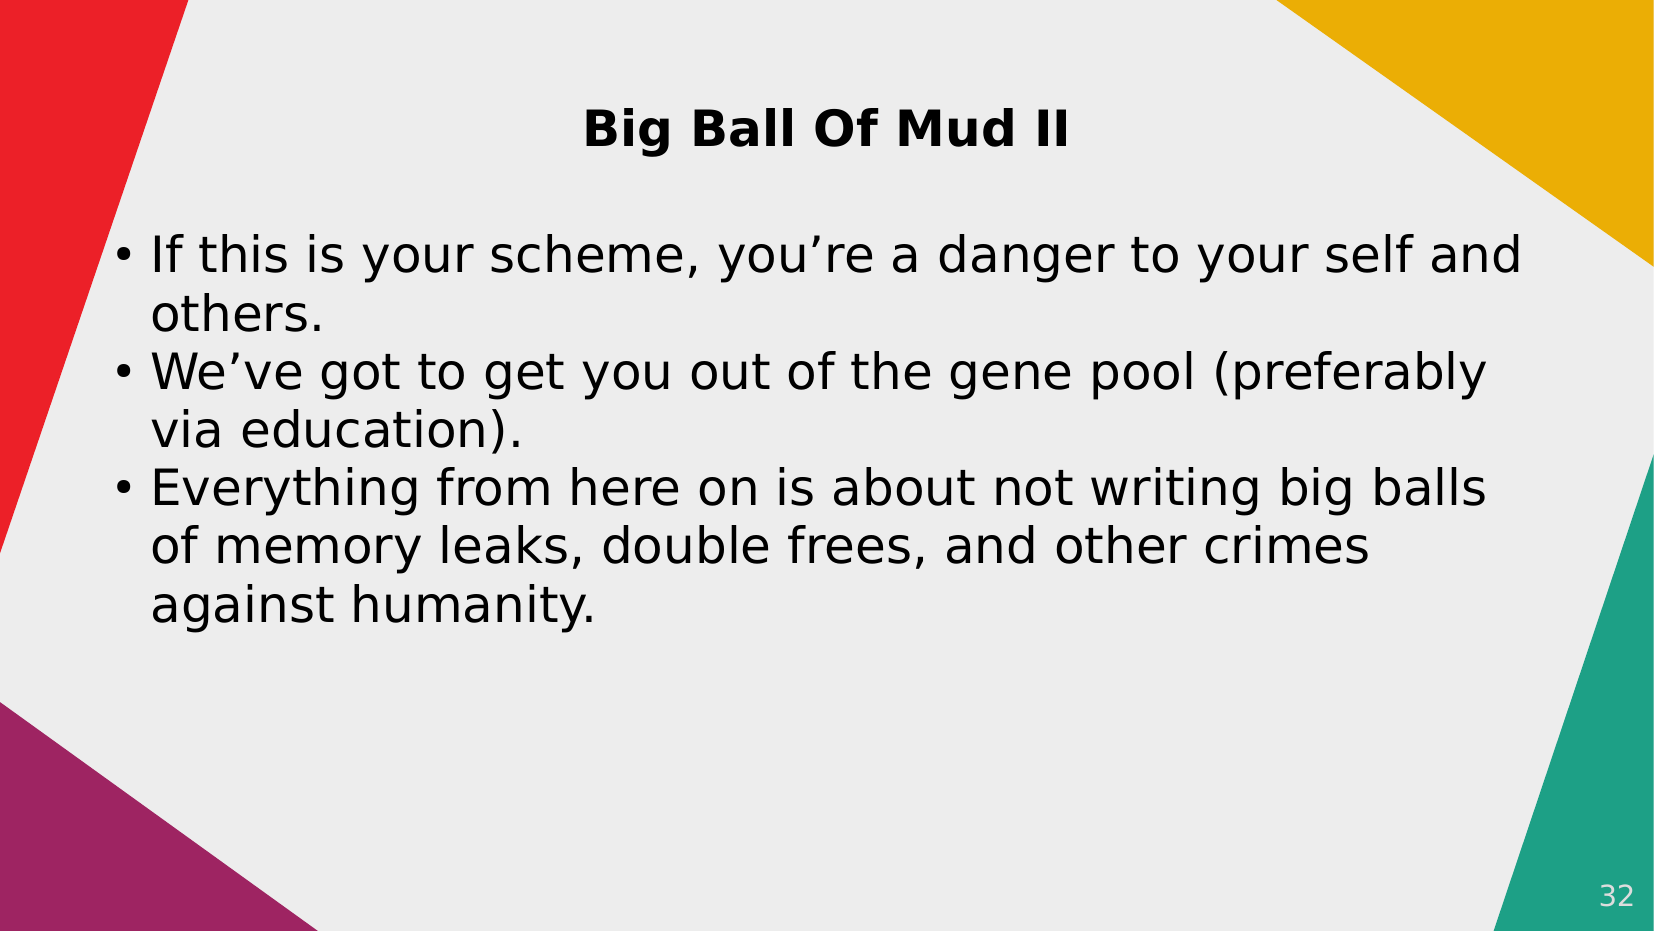

# Big Ball Of Mud II
If this is your scheme, you’re a danger to your self and others.
We’ve got to get you out of the gene pool (preferably via education).
Everything from here on is about not writing big balls of memory leaks, double frees, and other crimes against humanity.
32